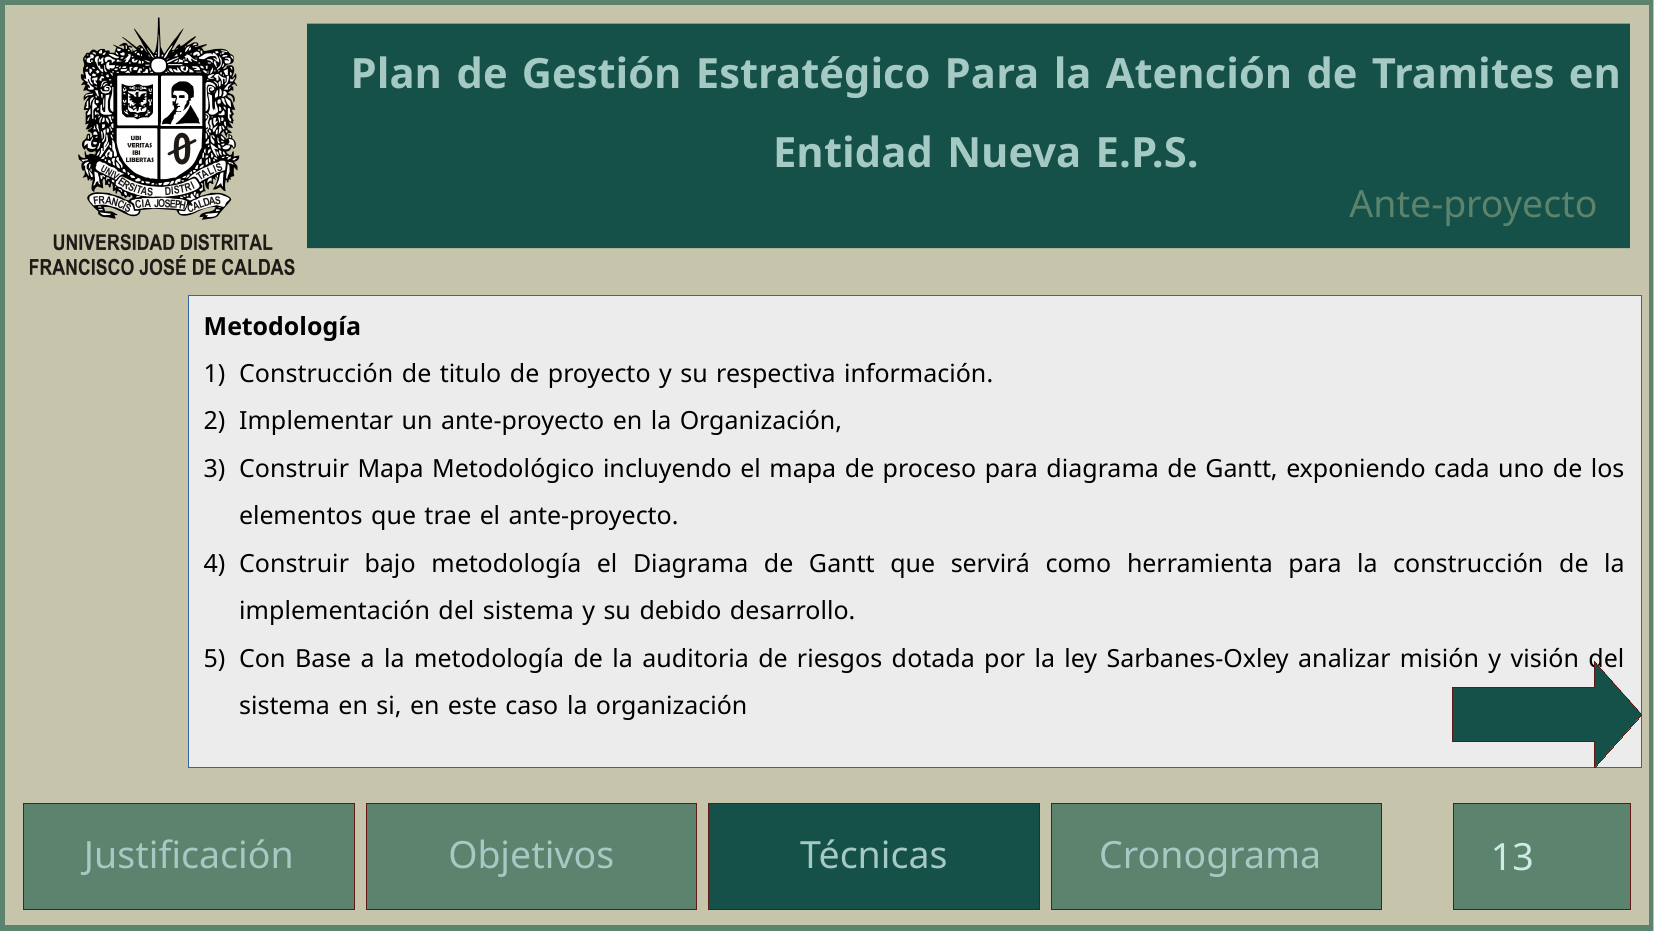

Plan de Gestión Estratégico Para la Atención de Tramites en Entidad Nueva E.P.S.
Ante-proyecto
Metodología
Construcción de titulo de proyecto y su respectiva información.
Implementar un ante-proyecto en la Organización,
Construir Mapa Metodológico incluyendo el mapa de proceso para diagrama de Gantt, exponiendo cada uno de los elementos que trae el ante-proyecto.
Construir bajo metodología el Diagrama de Gantt que servirá como herramienta para la construcción de la implementación del sistema y su debido desarrollo.
Con Base a la metodología de la auditoria de riesgos dotada por la ley Sarbanes-Oxley analizar misión y visión del sistema en si, en este caso la organización
Justificación
Objetivos
Técnicas
Cronograma